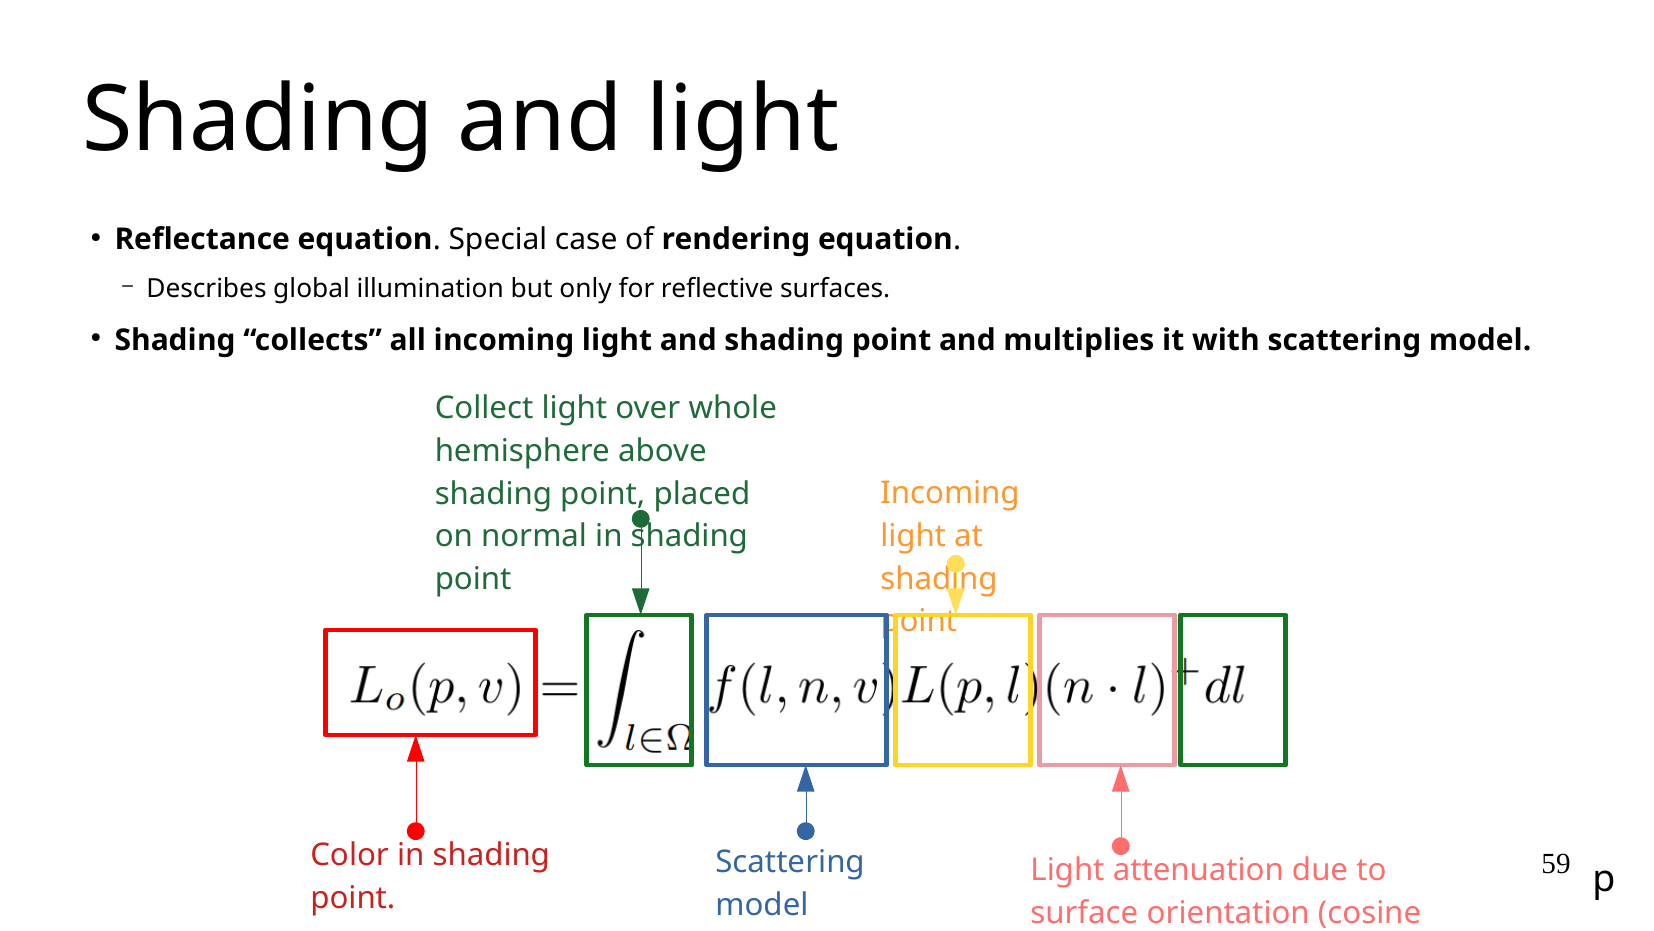

# Shading and light
Reflectance equation. Special case of rendering equation.
Describes global illumination but only for reflective surfaces.
Shading “collects” all incoming light and shading point and multiplies it with scattering model.
Collect light over whole hemisphere above shading point, placed on normal in shading point
Incoming light at shading point
Color in shading point.
Scattering model
Light attenuation due to surface orientation (cosine factor)
59
p